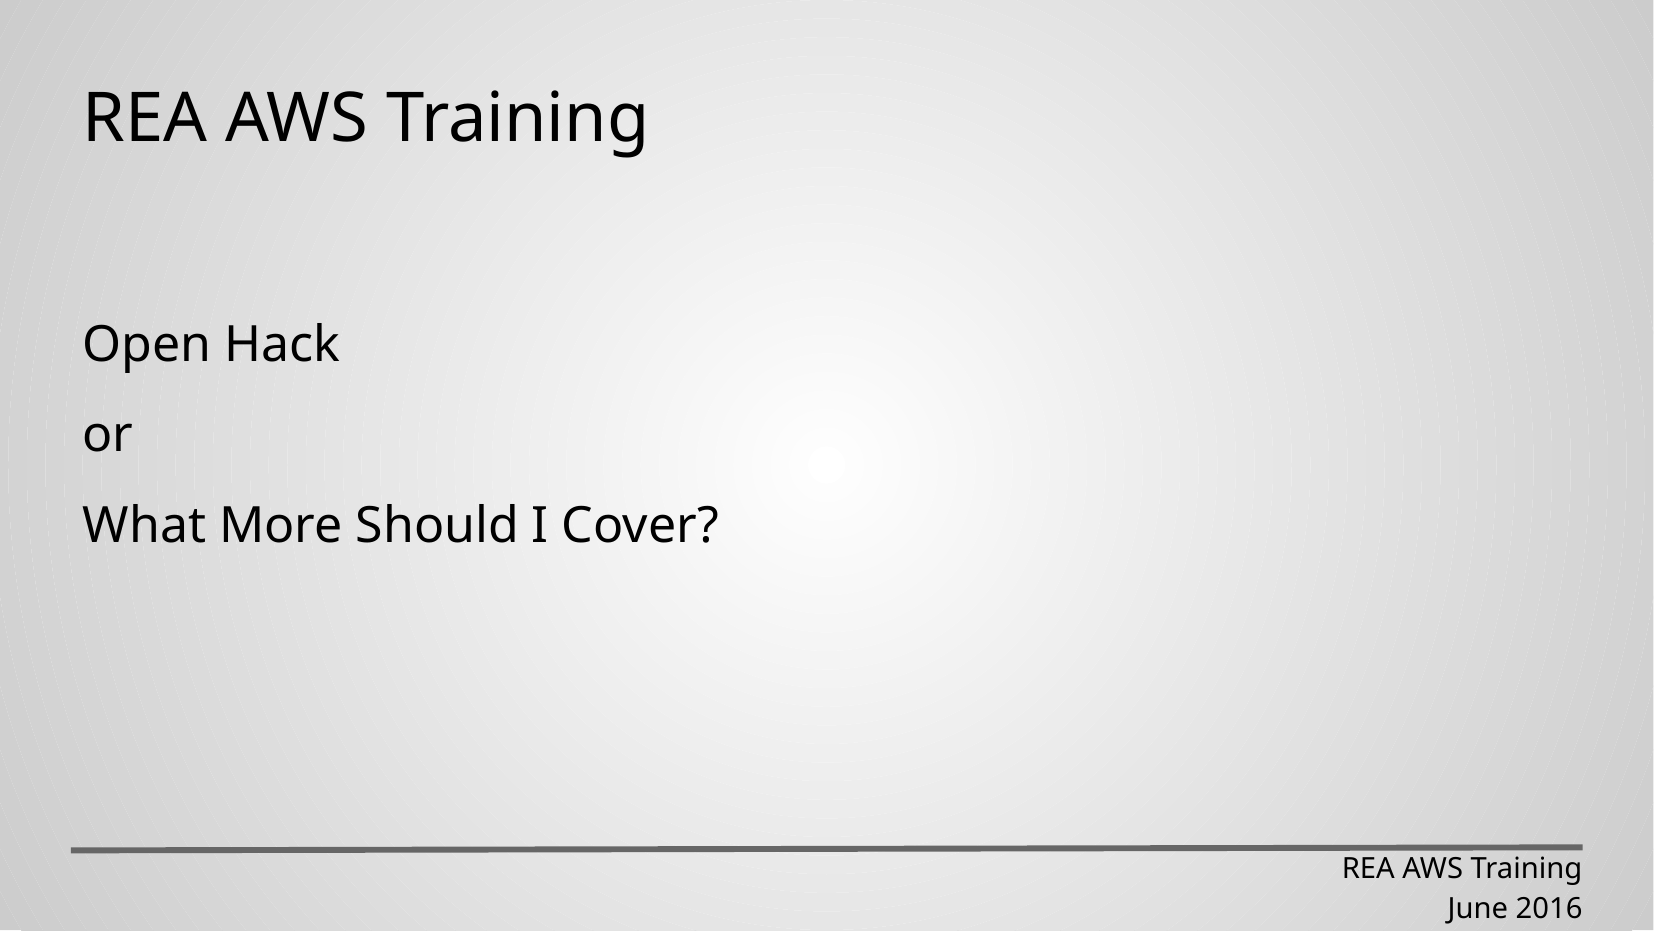

# REA AWS Training
Open Hack
or
What More Should I Cover?